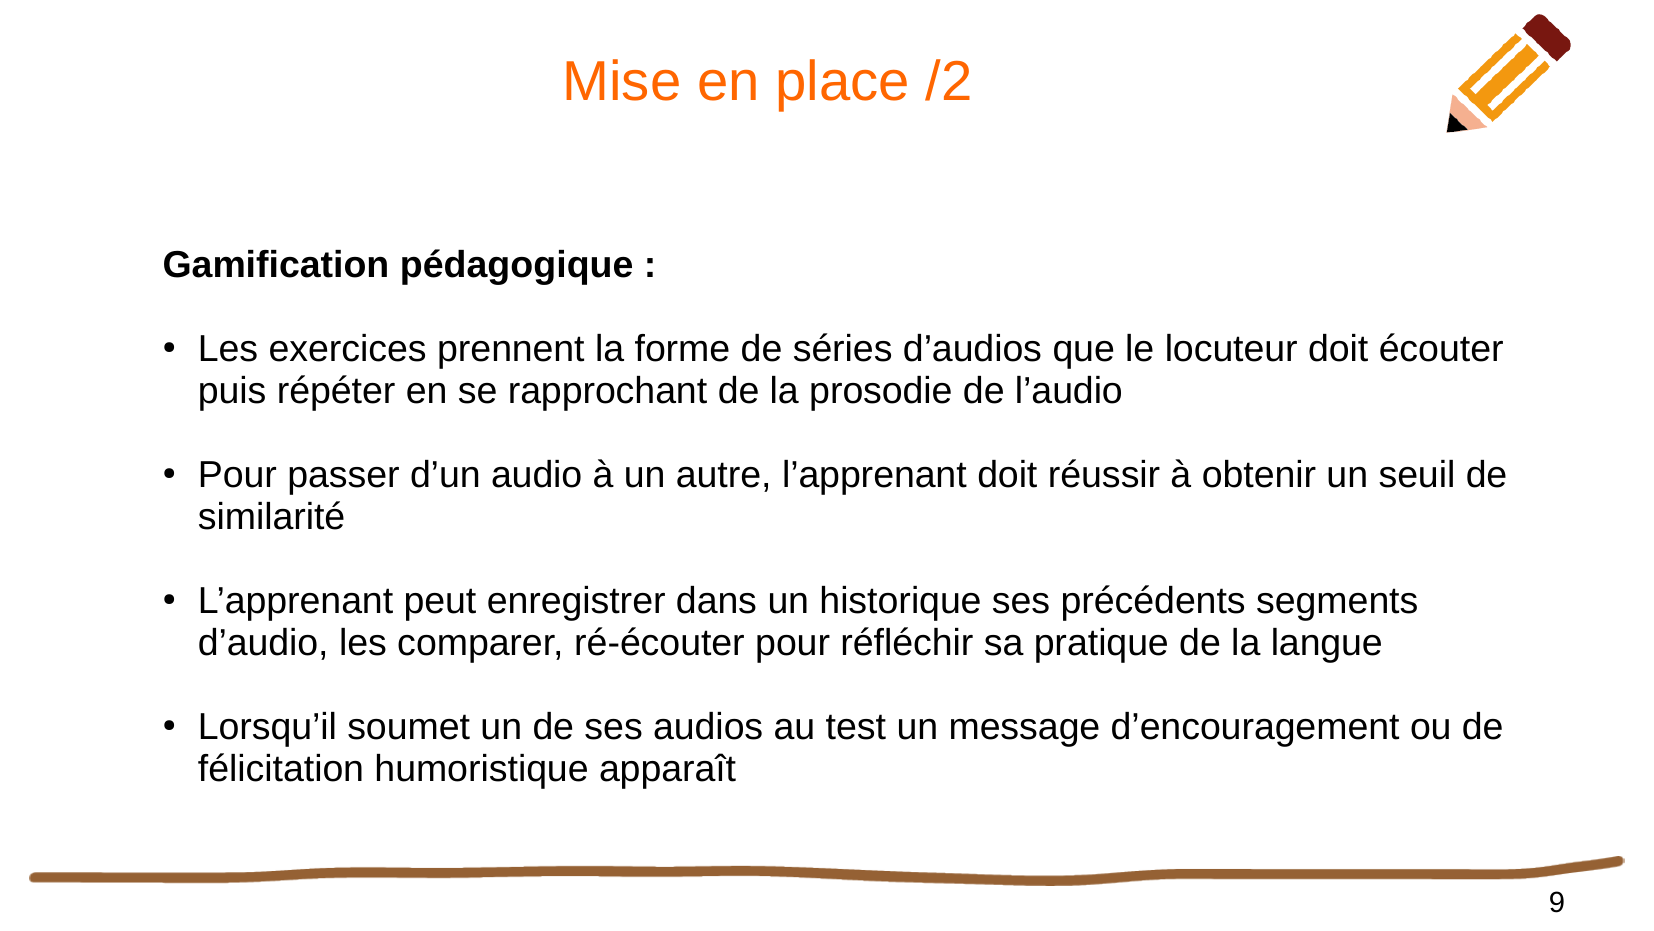

# Mise en place /2
Gamification pédagogique :
Les exercices prennent la forme de séries d’audios que le locuteur doit écouter puis répéter en se rapprochant de la prosodie de l’audio
Pour passer d’un audio à un autre, l’apprenant doit réussir à obtenir un seuil de similarité
L’apprenant peut enregistrer dans un historique ses précédents segments d’audio, les comparer, ré-écouter pour réfléchir sa pratique de la langue
Lorsqu’il soumet un de ses audios au test un message d’encouragement ou de félicitation humoristique apparaît
9